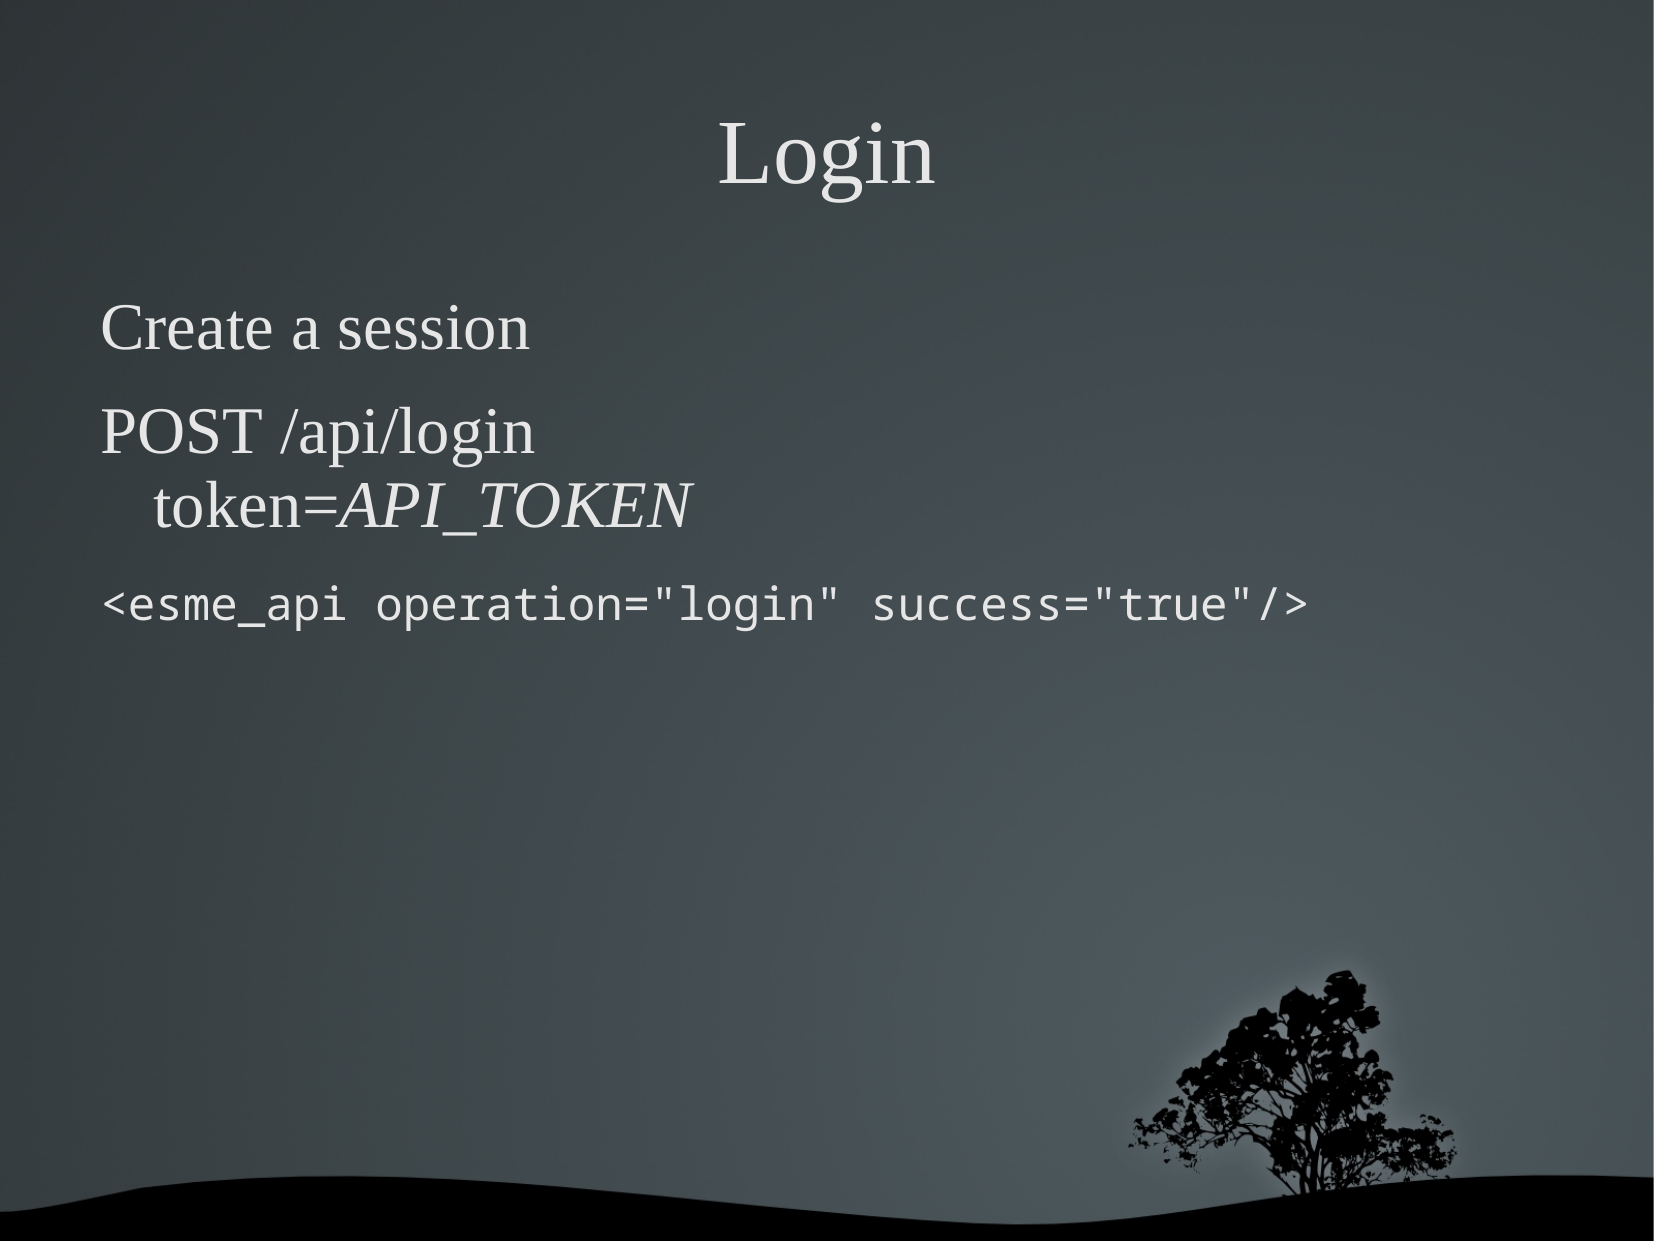

# Login
Create a session
POST /api/login
token=API_TOKEN
<esme_api operation="login" success="true"/>